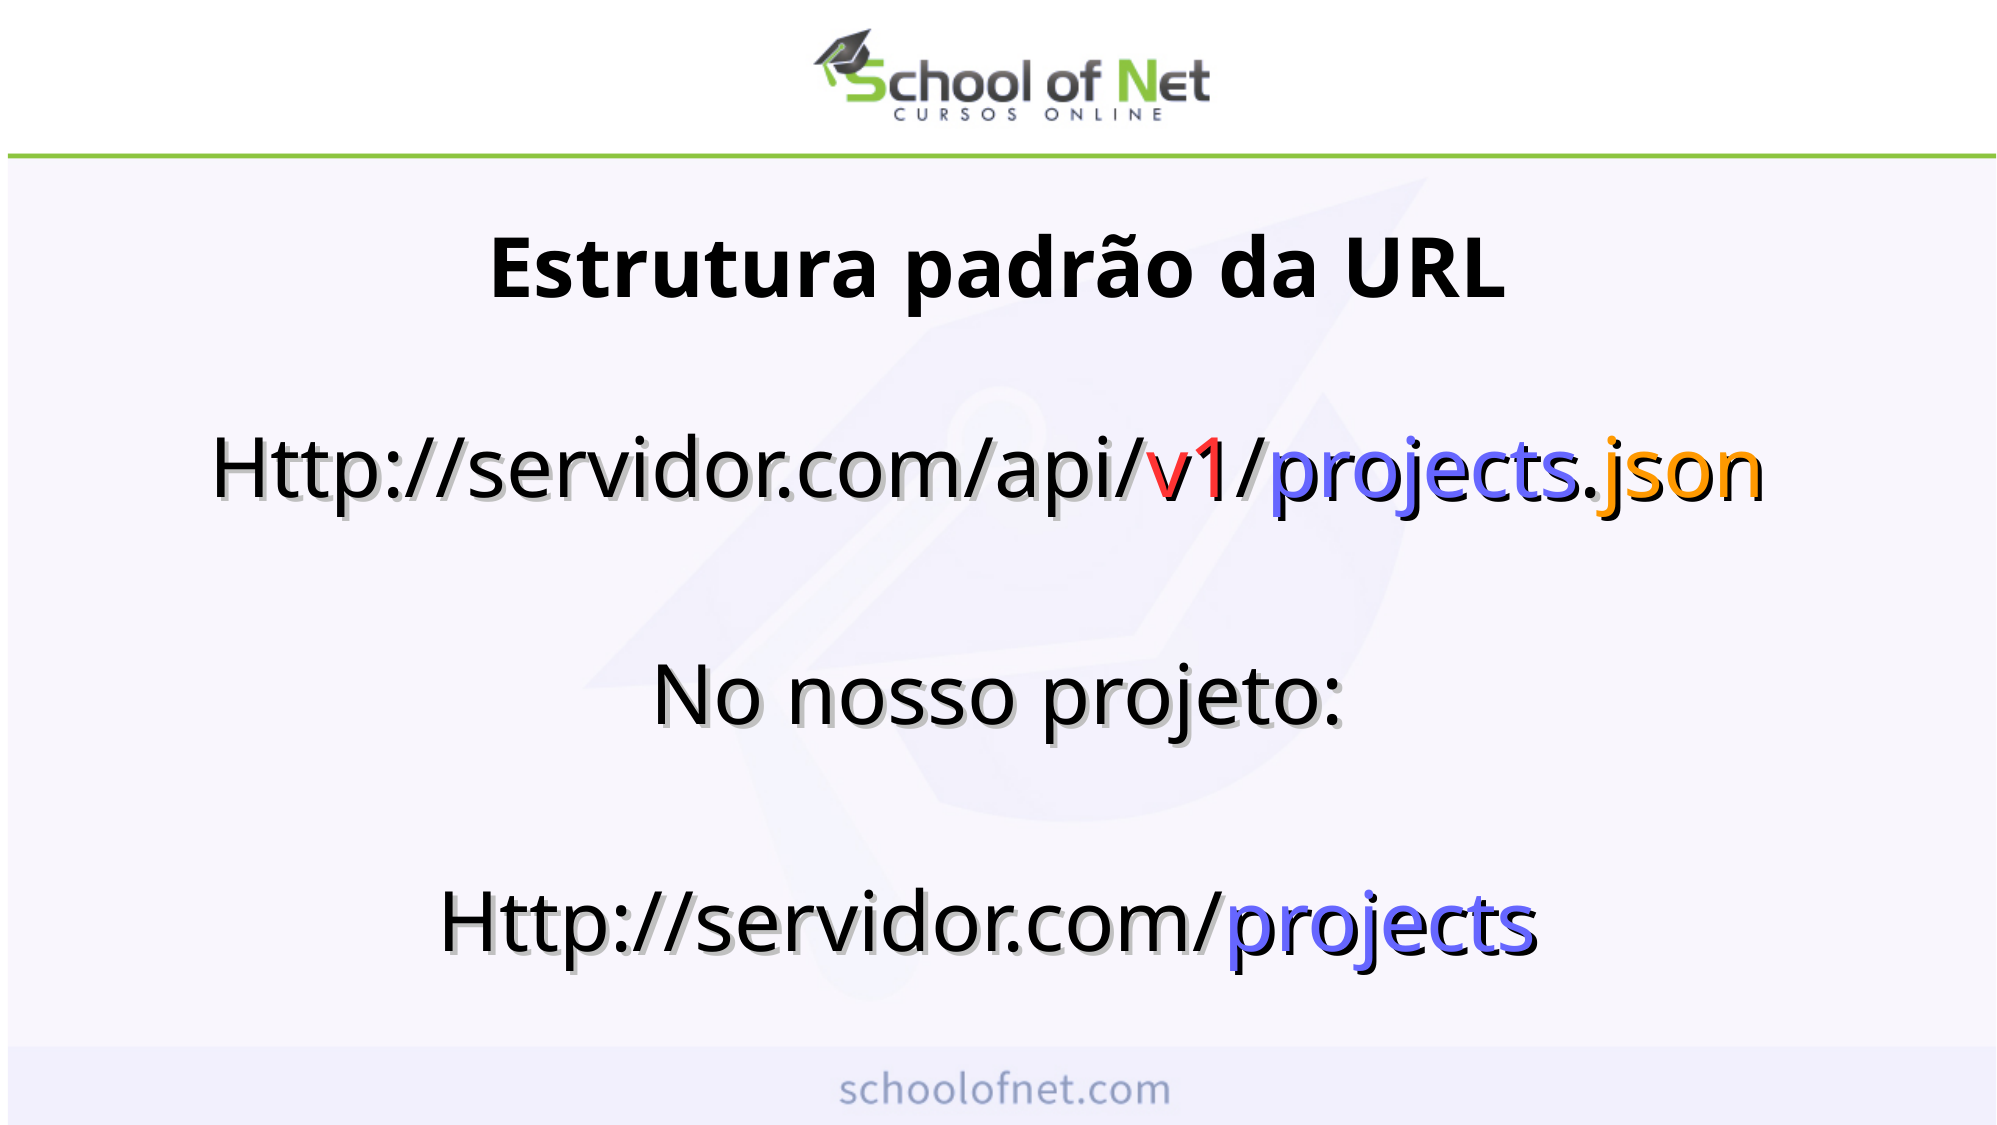

# Estrutura padrão da URL
Http://servidor.com/api/v1/projects.json
No nosso projeto:
Http://servidor.com/projects